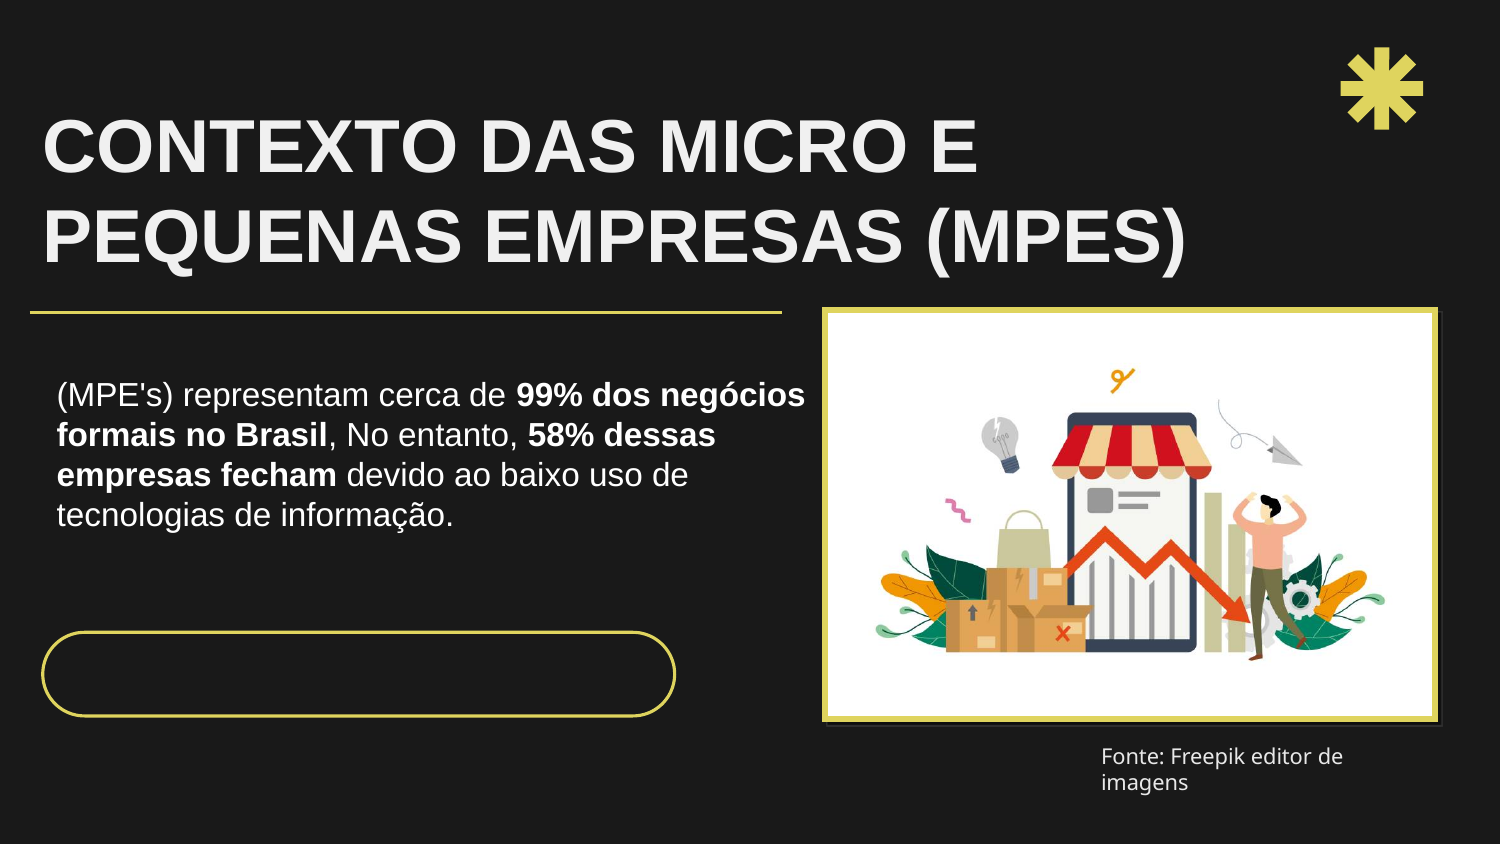

# CONTEXTO DAS MICRO E PEQUENAS EMPRESAS (MPES)
(MPE's) representam cerca de 99% dos negócios formais no Brasil, No entanto, 58% dessas empresas fecham devido ao baixo uso de tecnologias de informação.
Fonte: Freepik editor de imagens